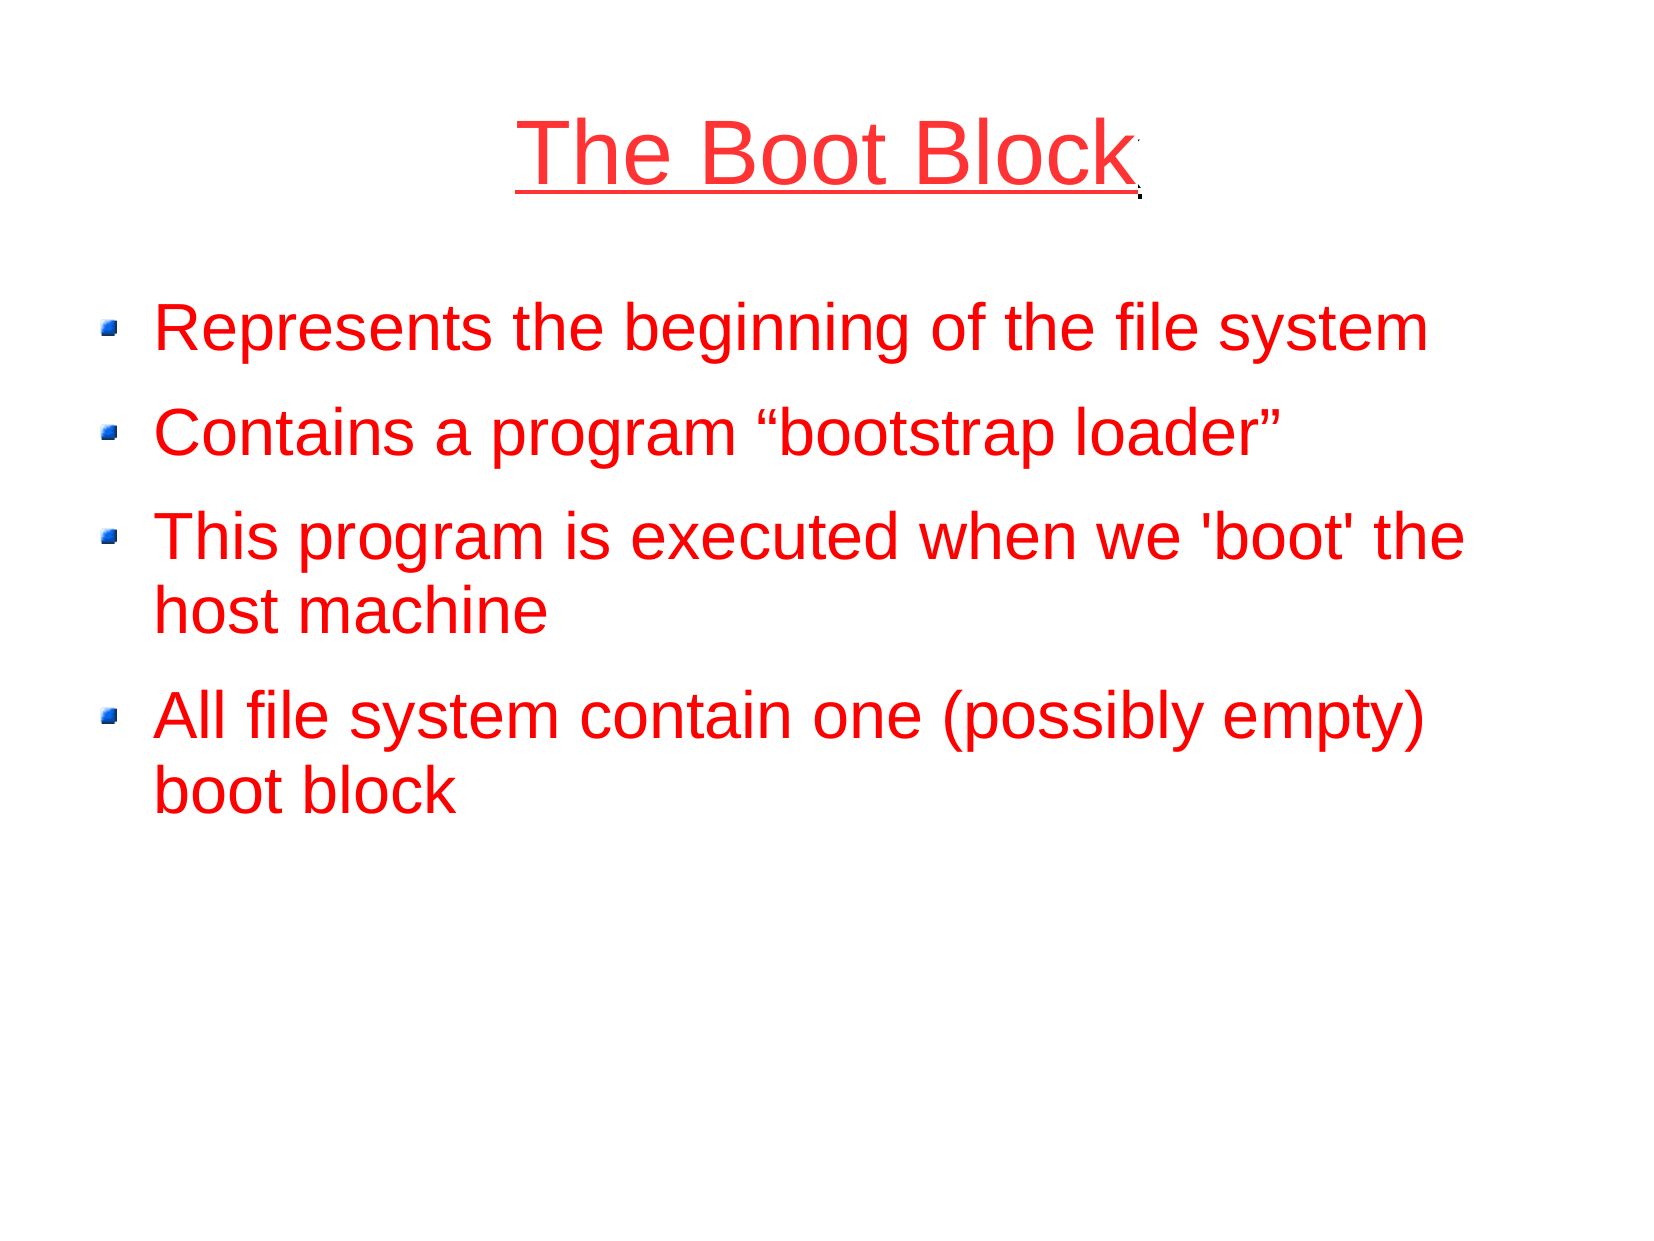

# The Boot Block
Represents the beginning of the file system
Contains a program “bootstrap loader”
This program is executed when we 'boot' the host machine
All file system contain one (possibly empty) boot block